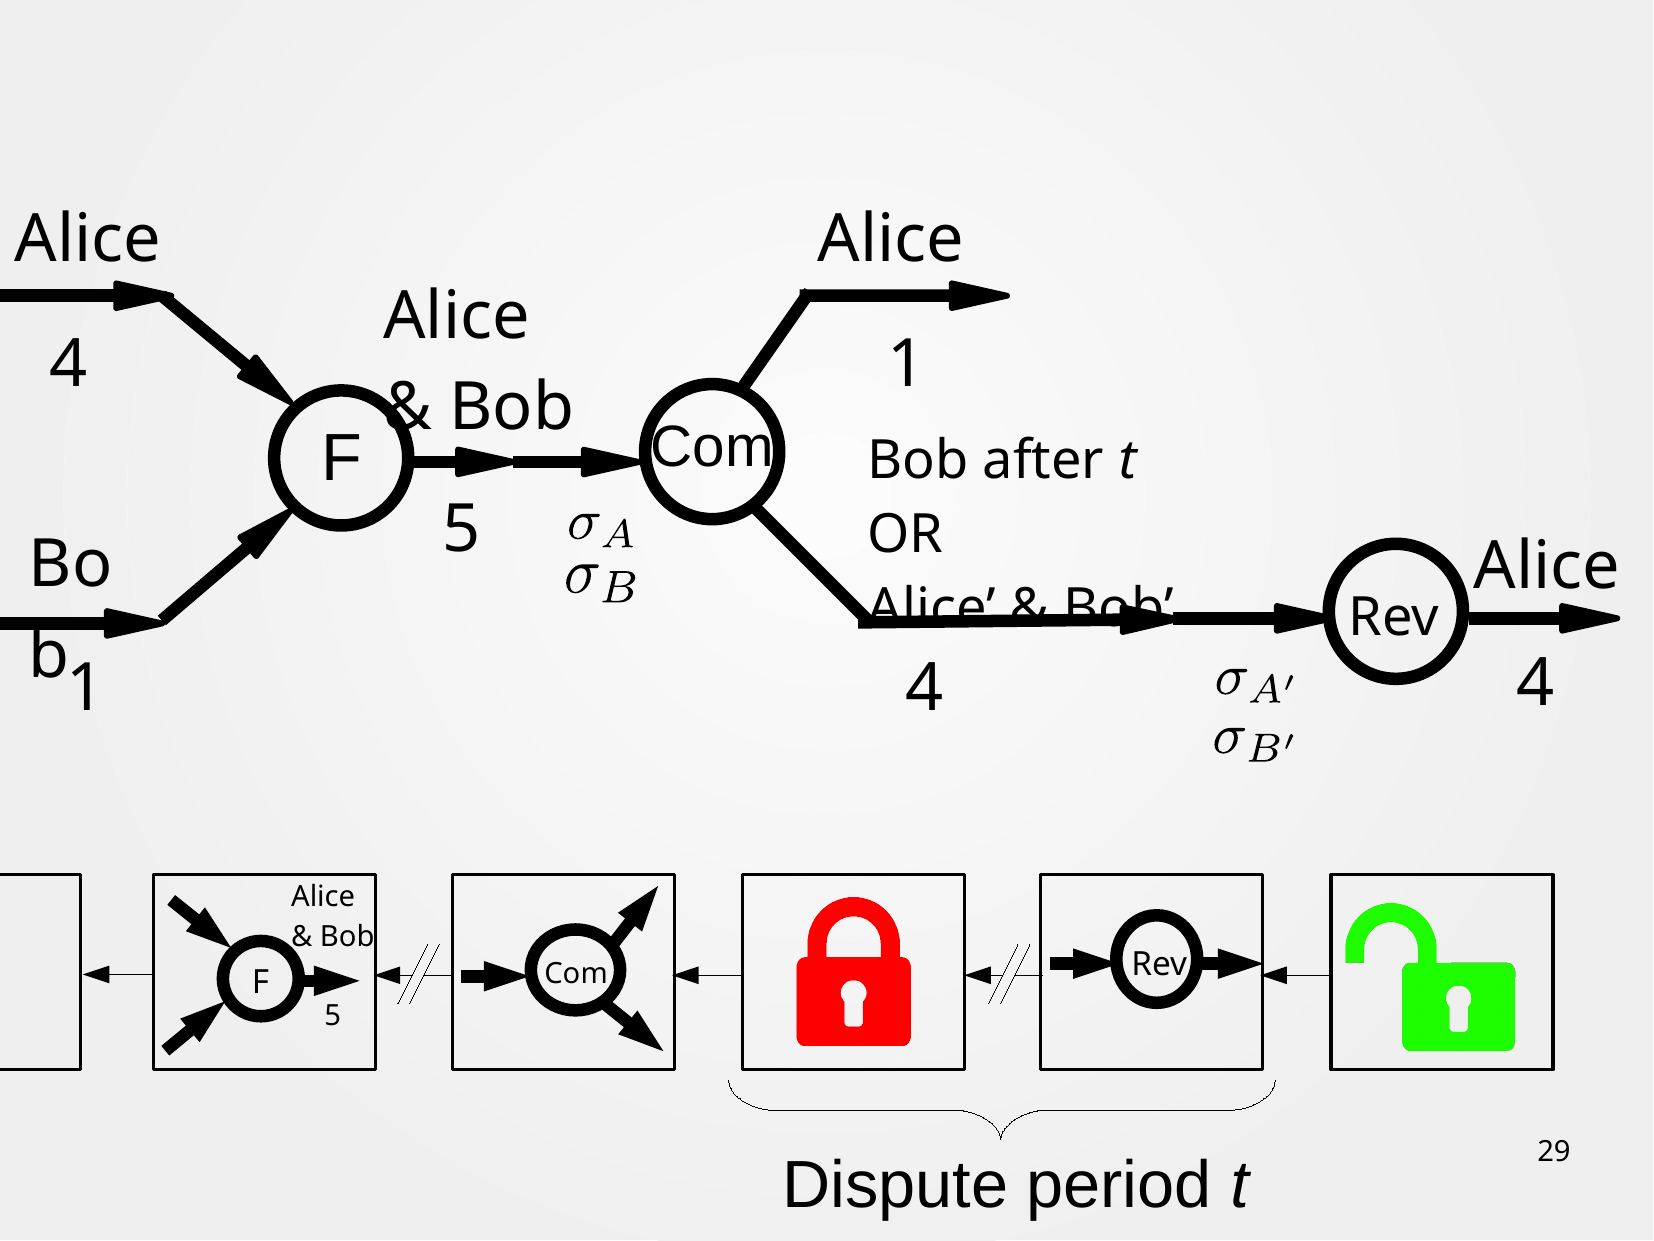

Alice
Alice
Alice
& Bob
4
1
Com
F
Bob after t
OR
Alice’ & Bob’
5
Bob
Alice
Rev
4
1
4
Alice
& Bob
Rev
Com
F
5
29
Dispute period t